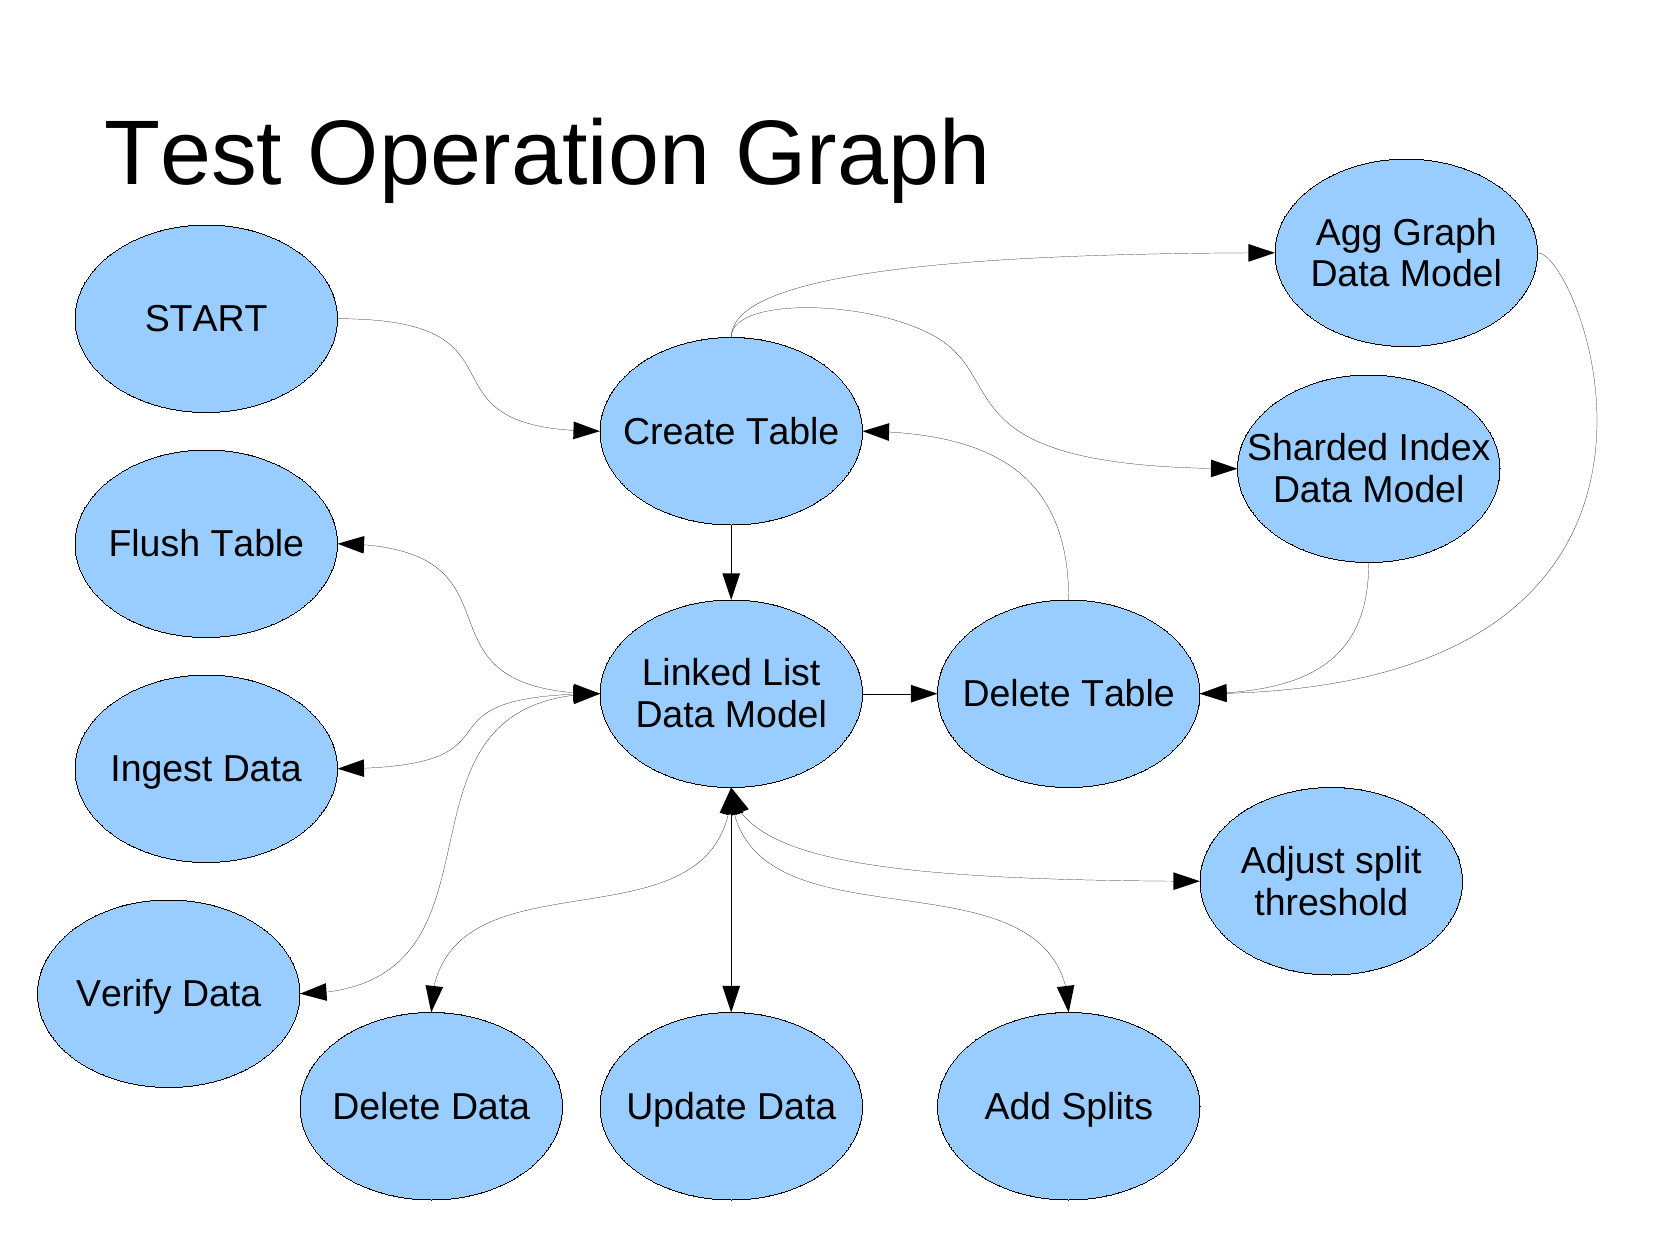

# Test Operation Graph
Agg Graph
Data Model
START
Create Table
Sharded Index
Data Model
Flush Table
Linked List
Data Model
Delete Table
Ingest Data
Adjust split
threshold
Verify Data
Delete Data
Update Data
Add Splits